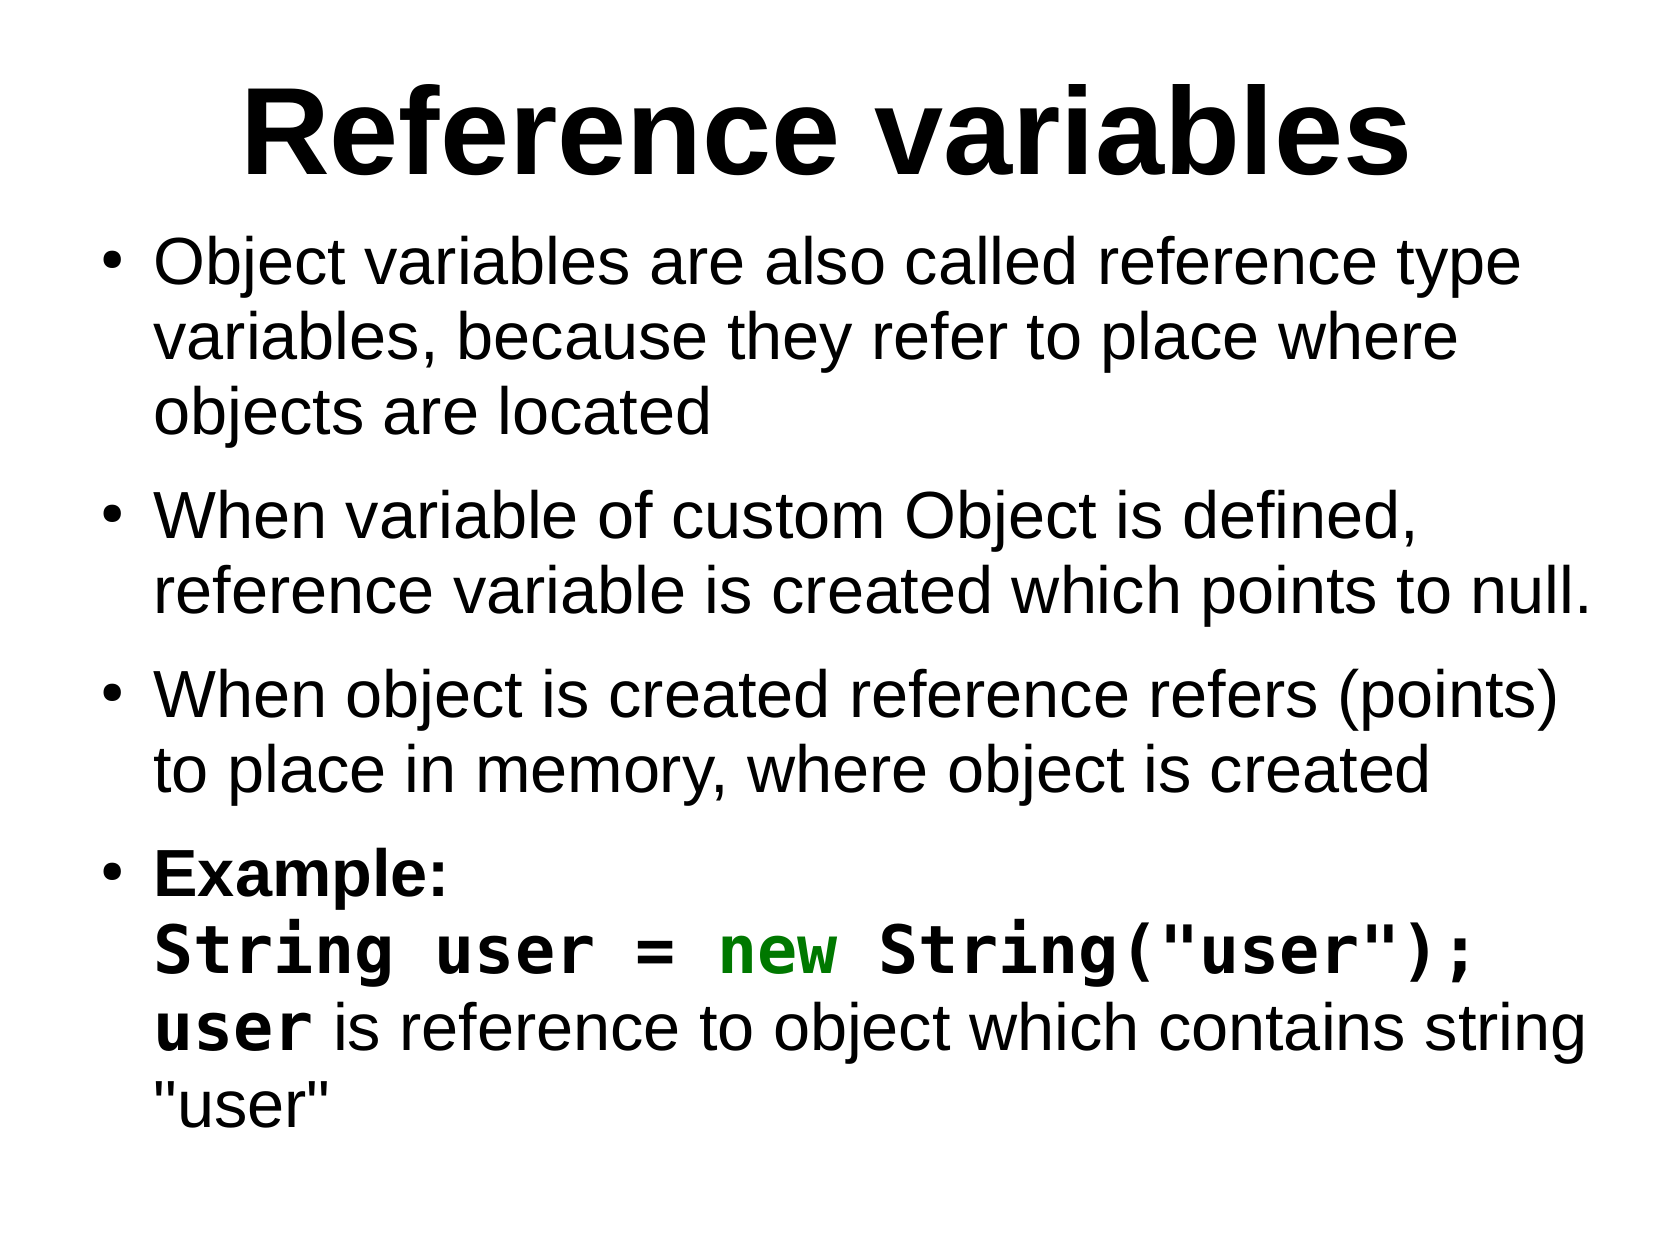

# Reference variables
Object variables are also called reference type variables, because they refer to place where objects are located
When variable of custom Object is defined, reference variable is created which points to null.
When object is created reference refers (points) to place in memory, where object is created
Example:
String user = new String("user");
user is reference to object which contains string "user"